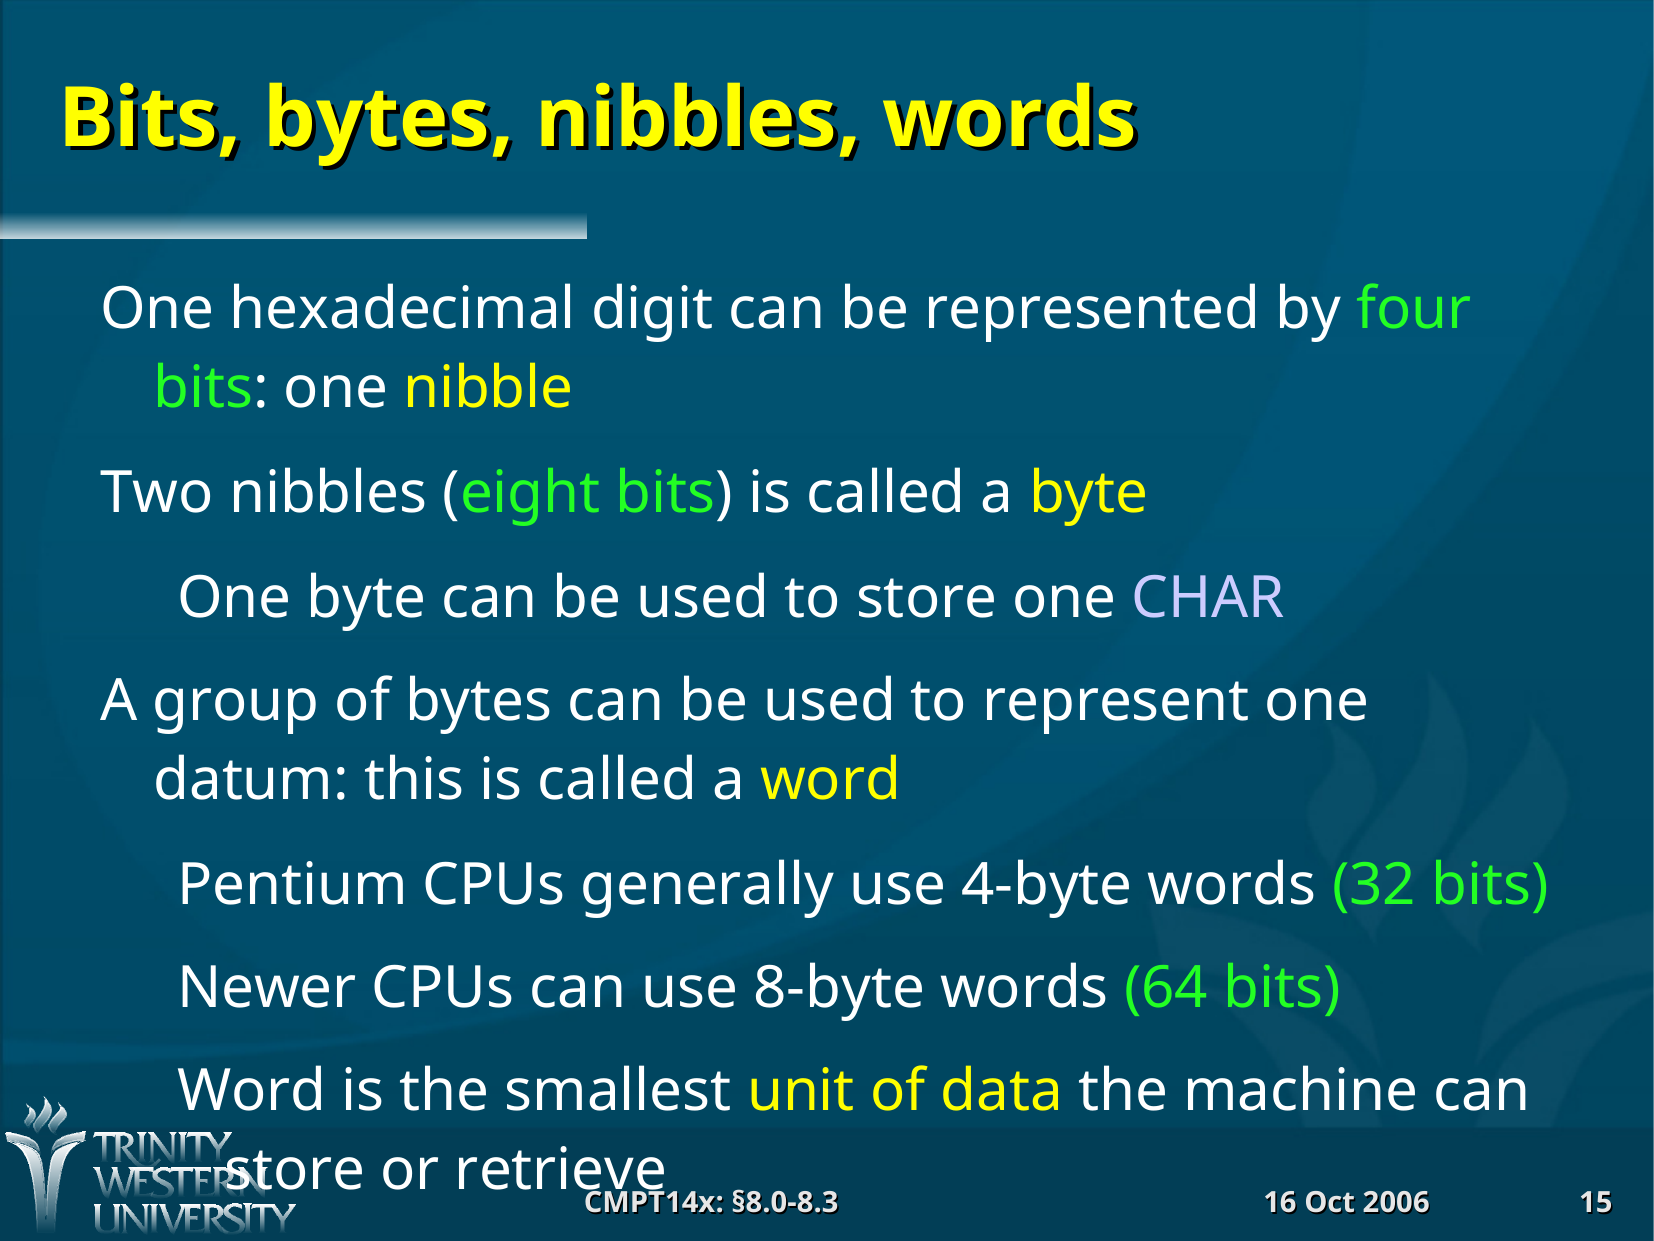

# Bits, bytes, nibbles, words
One hexadecimal digit can be represented by four bits: one nibble
Two nibbles (eight bits) is called a byte
One byte can be used to store one CHAR
A group of bytes can be used to represent one datum: this is called a word
Pentium CPUs generally use 4-byte words (32 bits)
Newer CPUs can use 8-byte words (64 bits)
Word is the smallest unit of data the machine can store or retrieve
CMPT14x: §8.0-8.3
16 Oct 2006
15